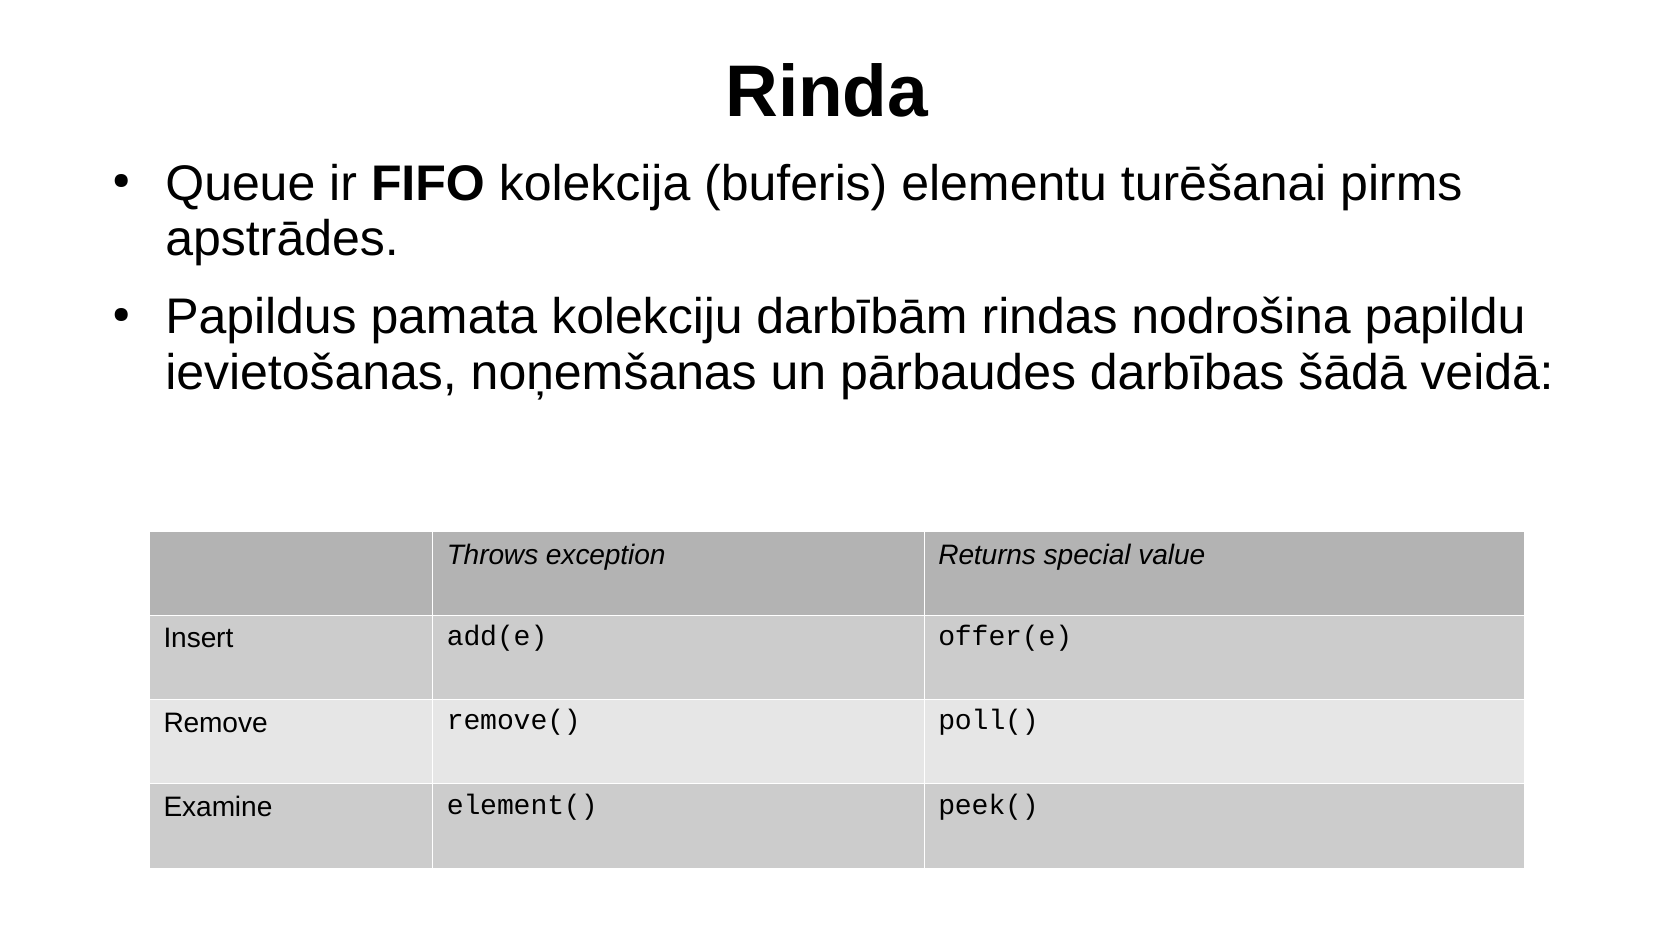

# Rinda
Queue ir FIFO kolekcija (buferis) elementu turēšanai pirms apstrādes.
Papildus pamata kolekciju darbībām rindas nodrošina papildu ievietošanas, noņemšanas un pārbaudes darbības šādā veidā:
| | Throws exception | Returns special value |
| --- | --- | --- |
| Insert | add(e) | offer(e) |
| Remove | remove() | poll() |
| Examine | element() | peek() |